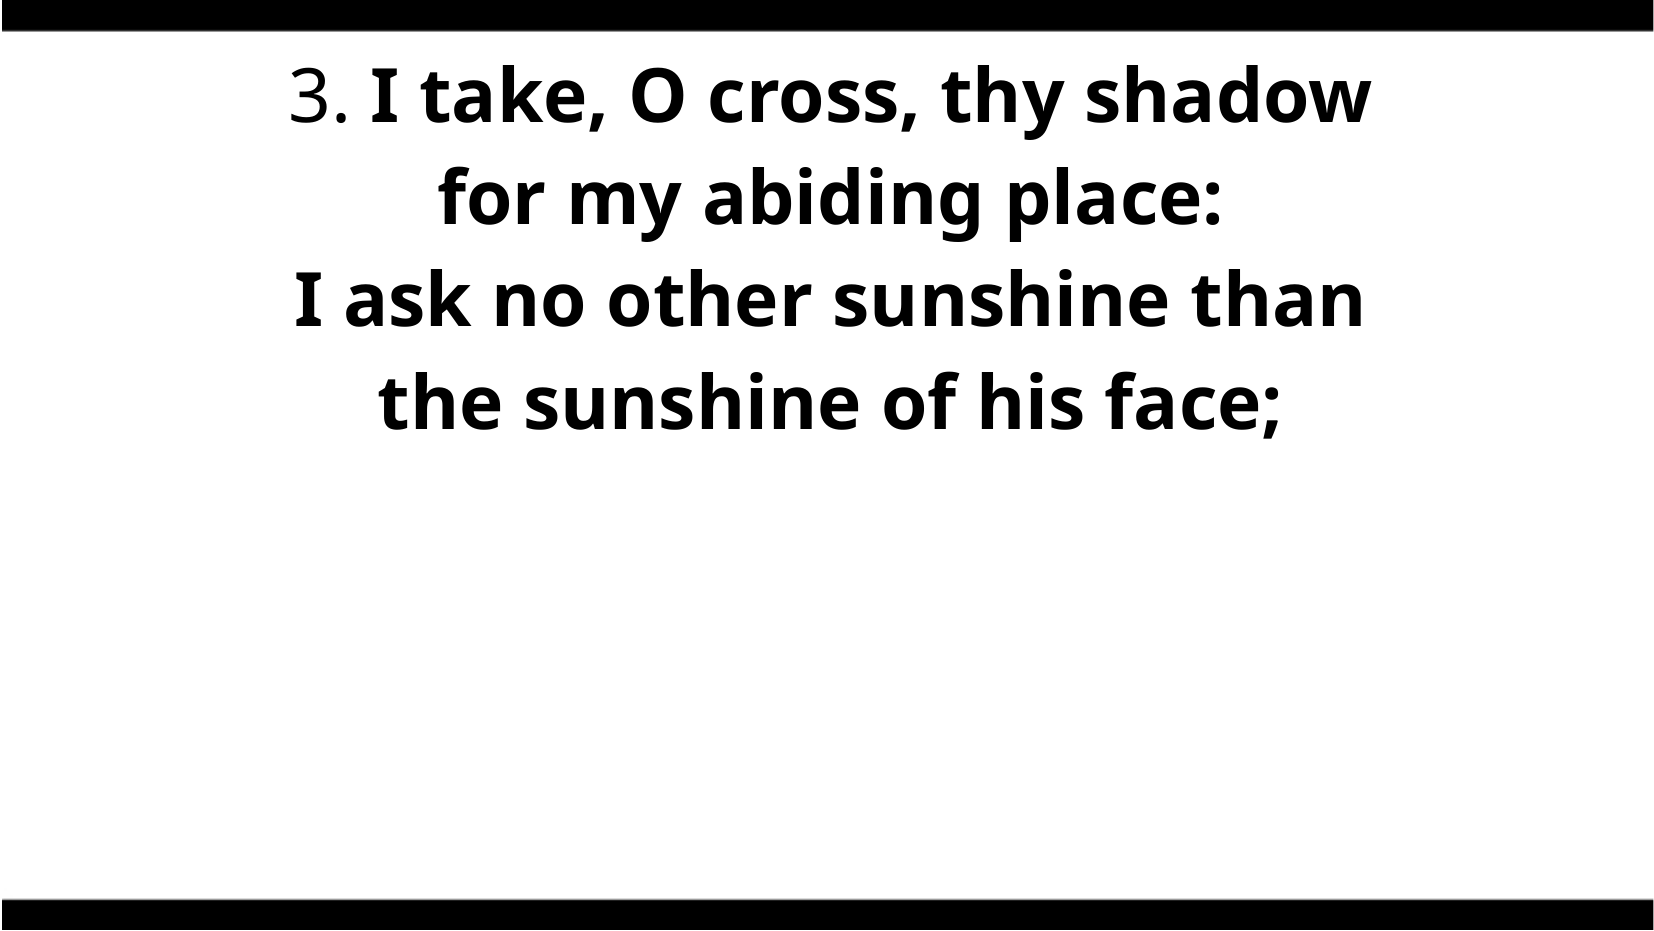

3. I take, O cross, thy shadow
for my abiding place:
I ask no other sunshine than
the sunshine of his face;